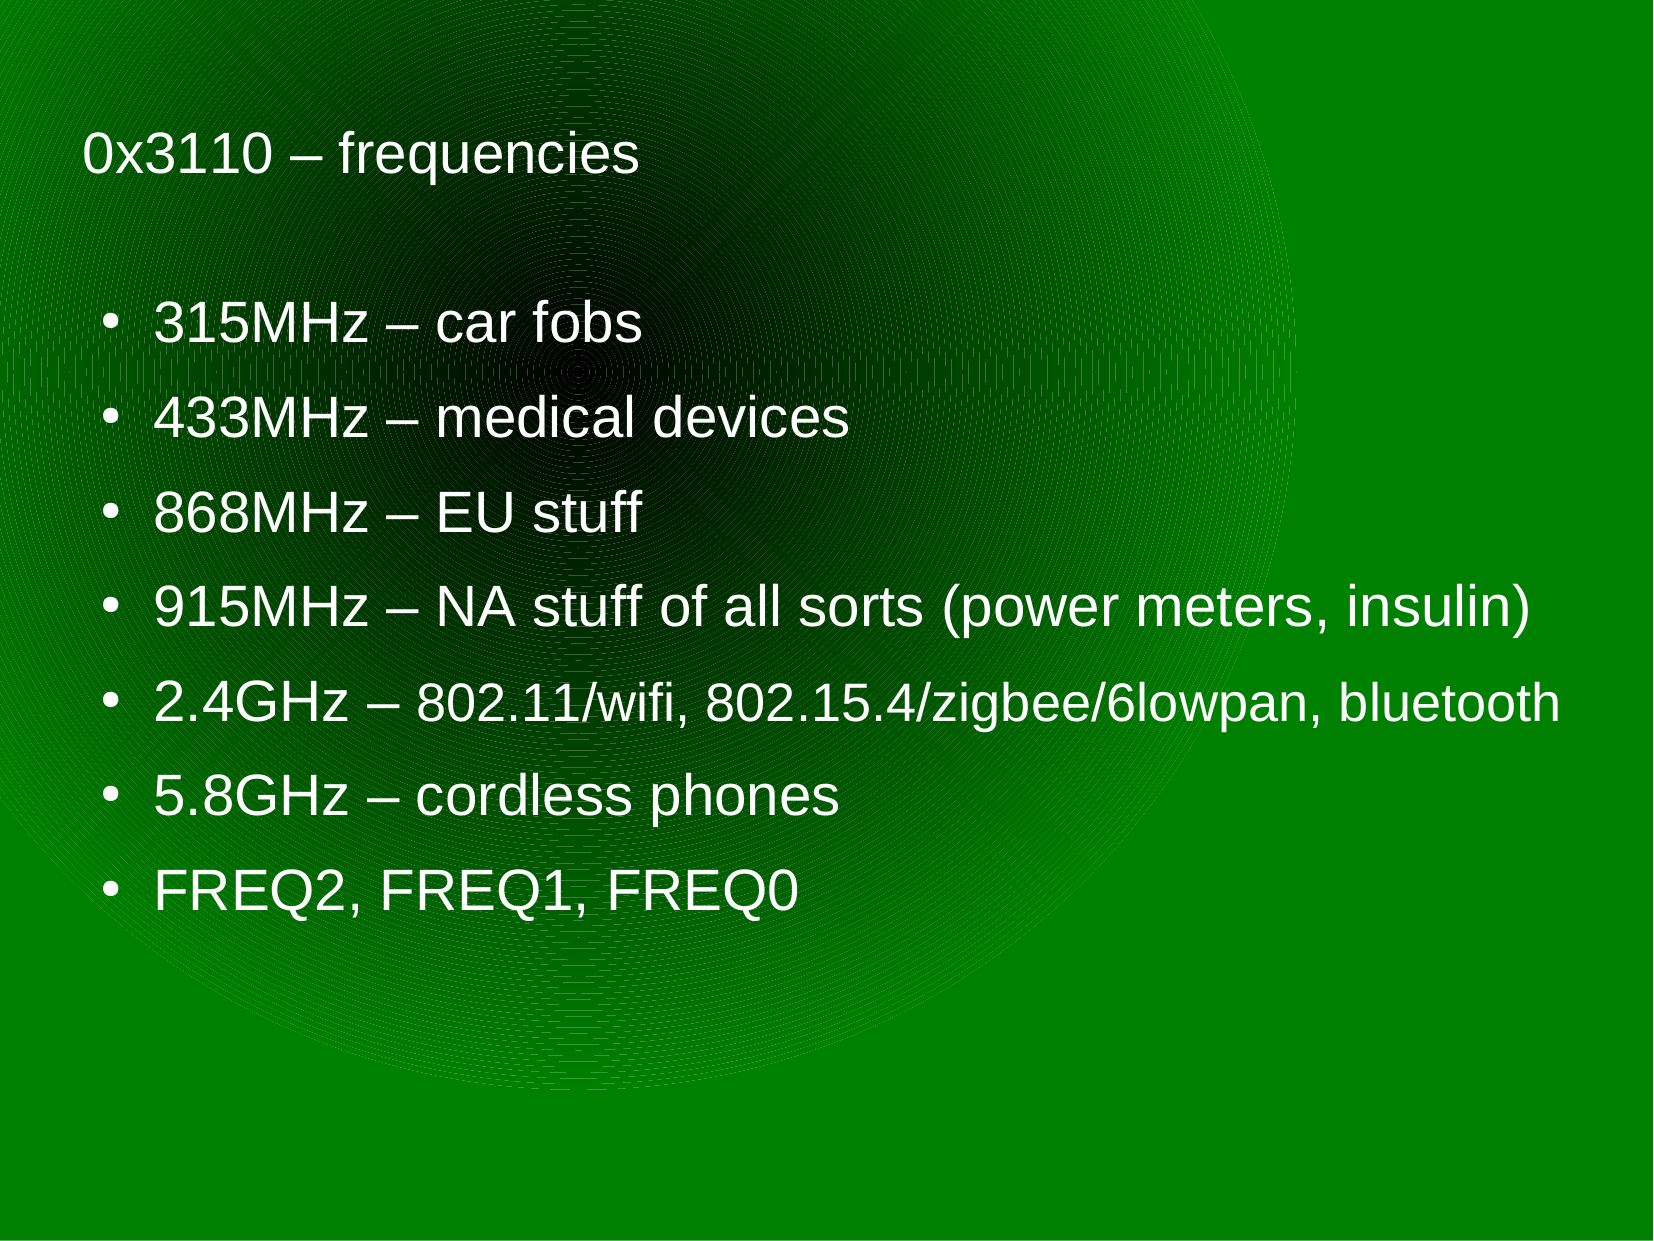

# 0x3110 – frequencies
315MHz – car fobs
433MHz – medical devices
868MHz – EU stuff
915MHz – NA stuff of all sorts (power meters, insulin)
2.4GHz – 802.11/wifi, 802.15.4/zigbee/6lowpan, bluetooth
5.8GHz – cordless phones
FREQ2, FREQ1, FREQ0